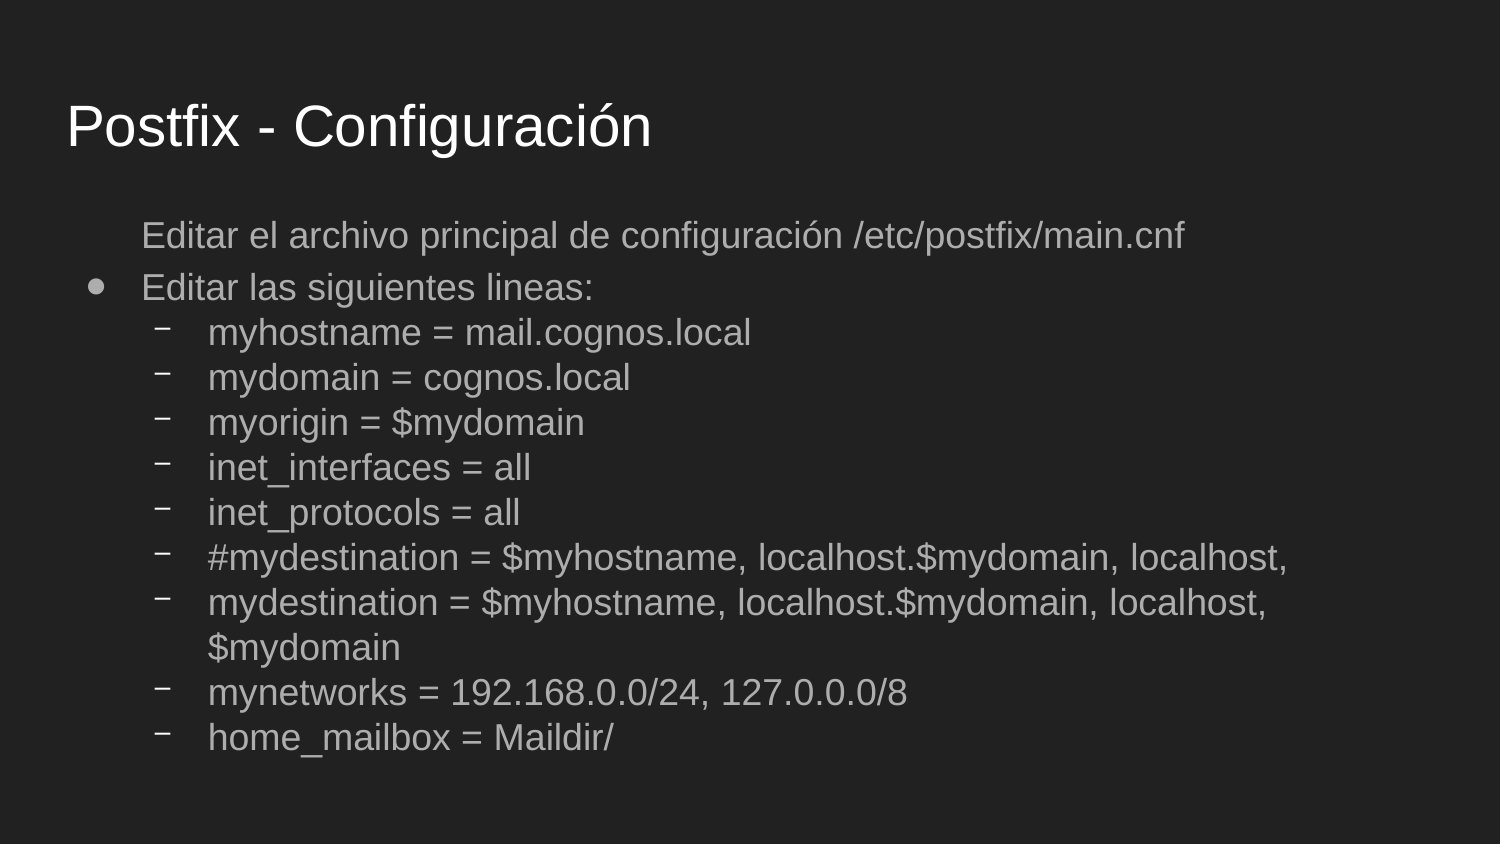

# Postfix - Configuración
Editar el archivo principal de configuración /etc/postfix/main.cnf
Editar las siguientes lineas:
myhostname = mail.cognos.local
mydomain = cognos.local
myorigin = $mydomain
inet_interfaces = all
inet_protocols = all
#mydestination = $myhostname, localhost.$mydomain, localhost,
mydestination = $myhostname, localhost.$mydomain, localhost, $mydomain
mynetworks = 192.168.0.0/24, 127.0.0.0/8
home_mailbox = Maildir/